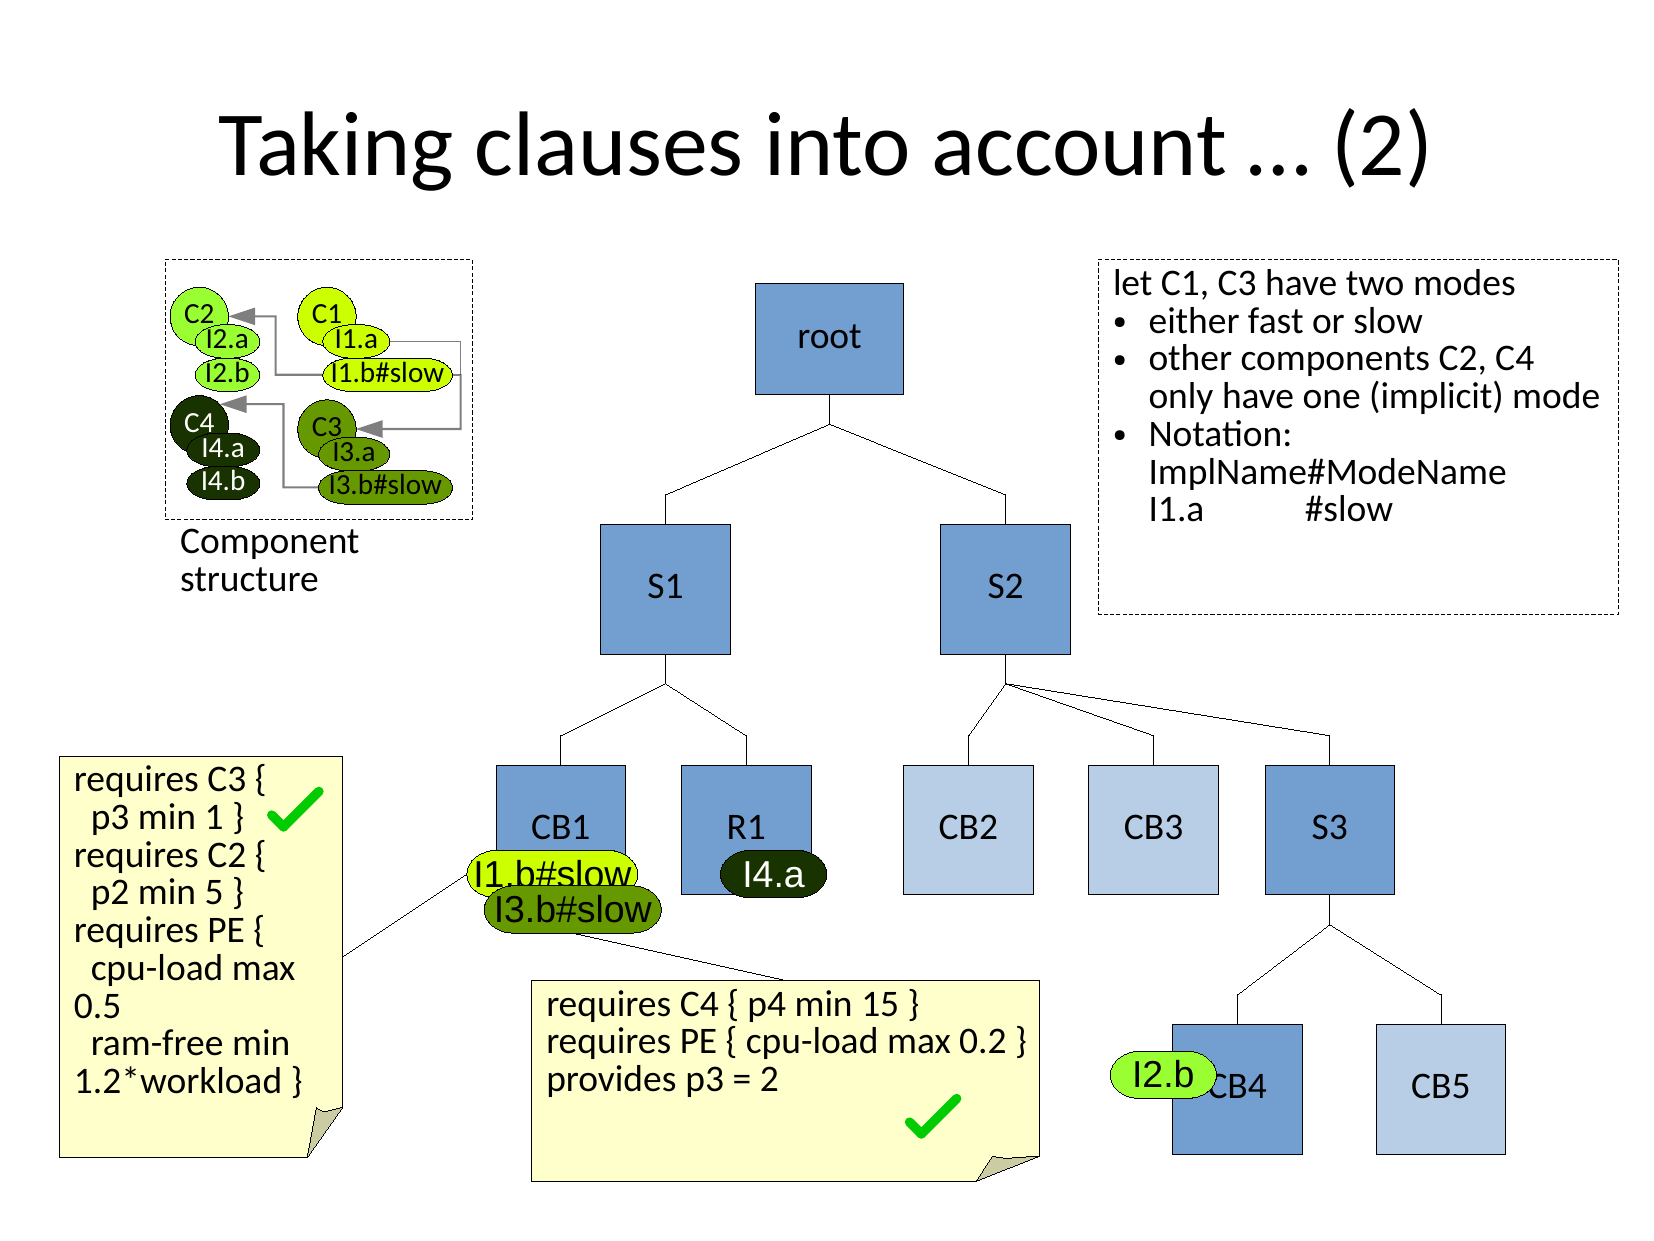

# Taking clauses into account … (2)
let C1, C3 have two modes
either fast or slow
other components C2, C4 only have one (implicit) mode
Notation:
ImplName#ModeName
I1.a		 #slow
root
C2
C1
I2.a
I1.a
I2.b
I1.b#slow
C4
C3
I4.a
I3.a
I4.b
I3.b#slow
Component
structure
S1
S2
requires C3 {
 p3 min 1 }
requires C2 {
 p2 min 5 }
requires PE {
 cpu-load max
0.5
 ram-free min
1.2*workload }
CB1
R1
CB2
CB3
S3
I1.b#slow
I4.a
I3.b#slow
requires C4 { p4 min 15 }
requires PE { cpu-load max 0.2 }
provides p3 = 2
CB4
CB5
I2.b